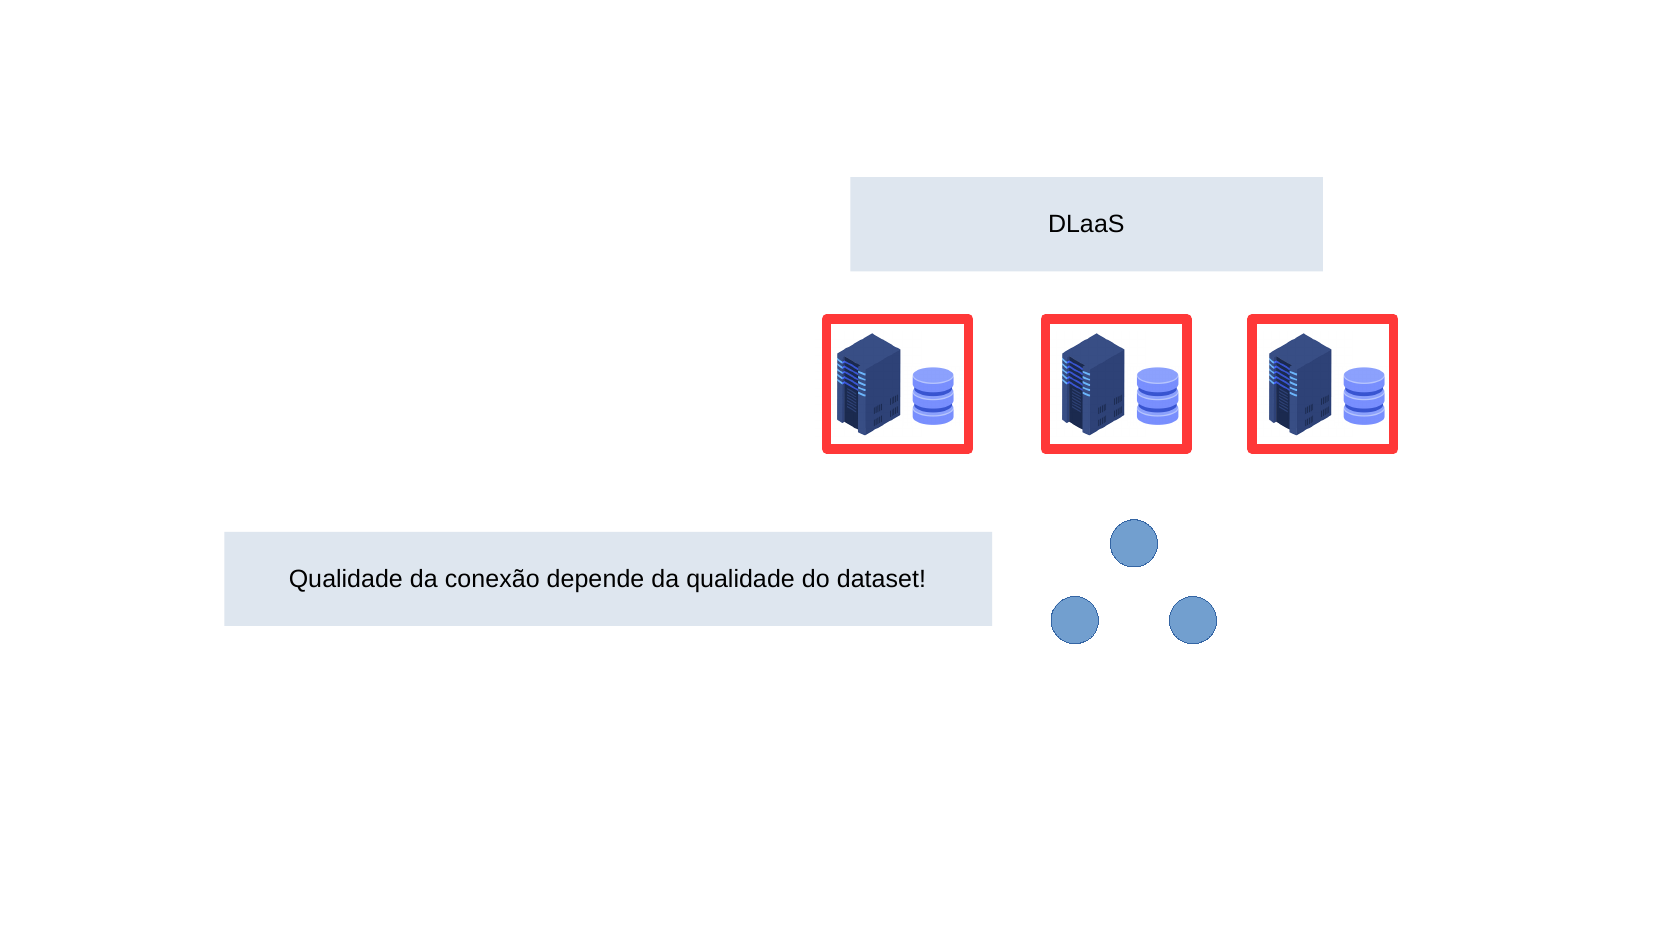

DLaaS
Qualidade da conexão depende da qualidade do dataset!